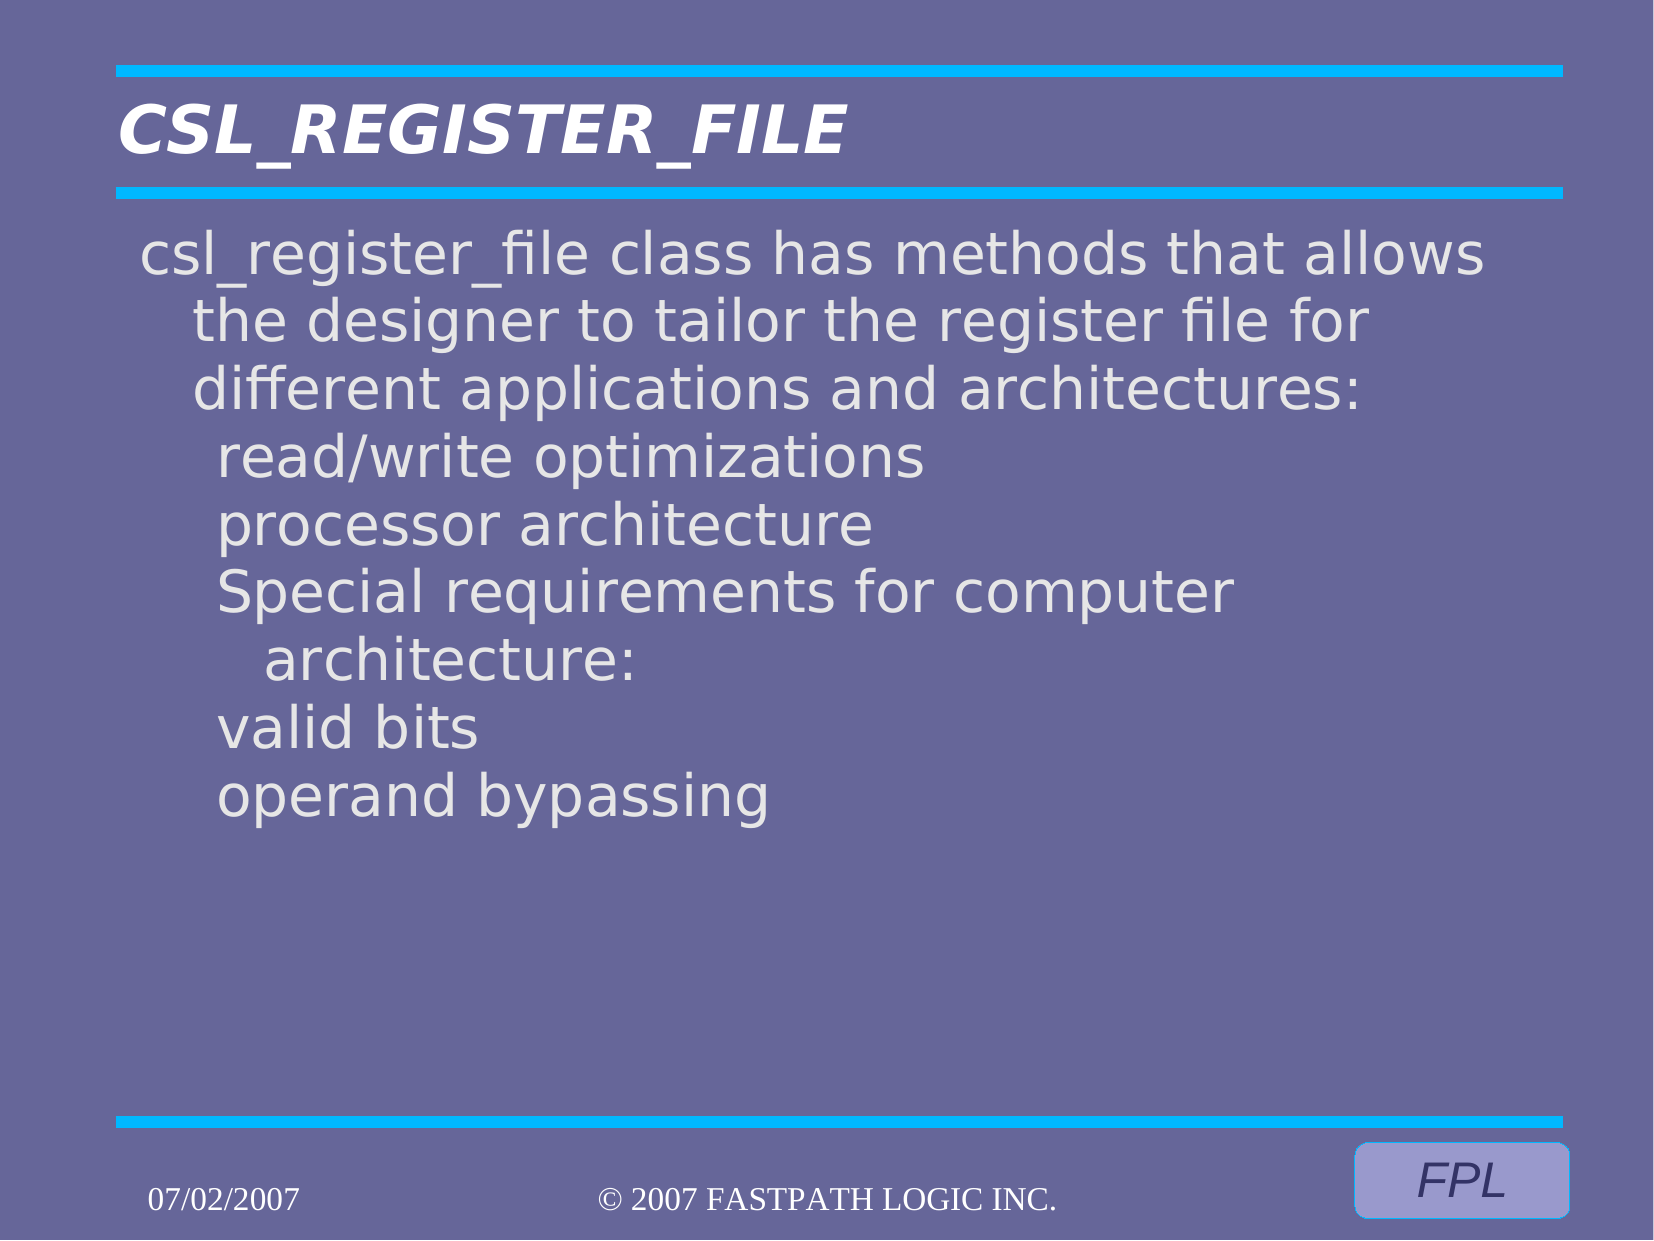

# CSL_REGISTER_FILE
csl_register_file class has methods that allows the designer to tailor the register file for different applications and architectures:
read/write optimizations
processor architecture
Special requirements for computer architecture:
valid bits
operand bypassing
07/02/2007
© 2007 FASTPATH LOGIC INC.